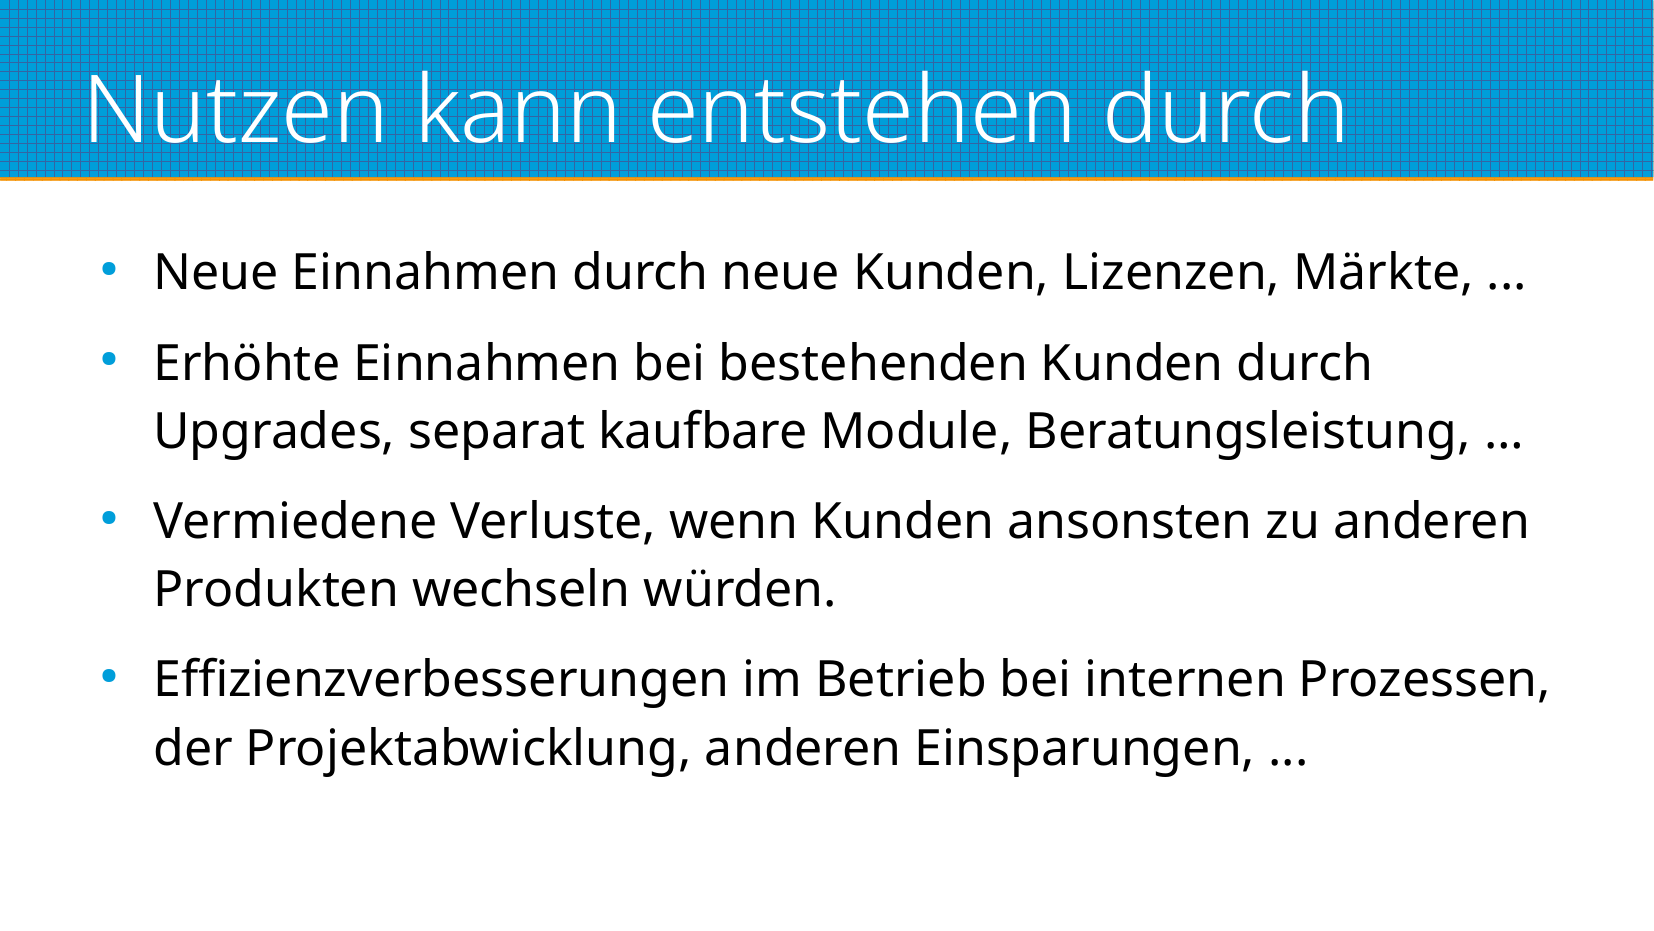

# Nutzen kann entstehen durch
Neue Einnahmen durch neue Kunden, Lizenzen, Märkte, ...
Erhöhte Einnahmen bei bestehenden Kunden durch Upgrades, separat kaufbare Module, Beratungsleistung, …
Vermiedene Verluste, wenn Kunden ansonsten zu anderen Produkten wechseln würden.
Effizienzverbesserungen im Betrieb bei internen Prozessen, der Projektabwicklung, anderen Einsparungen, ...